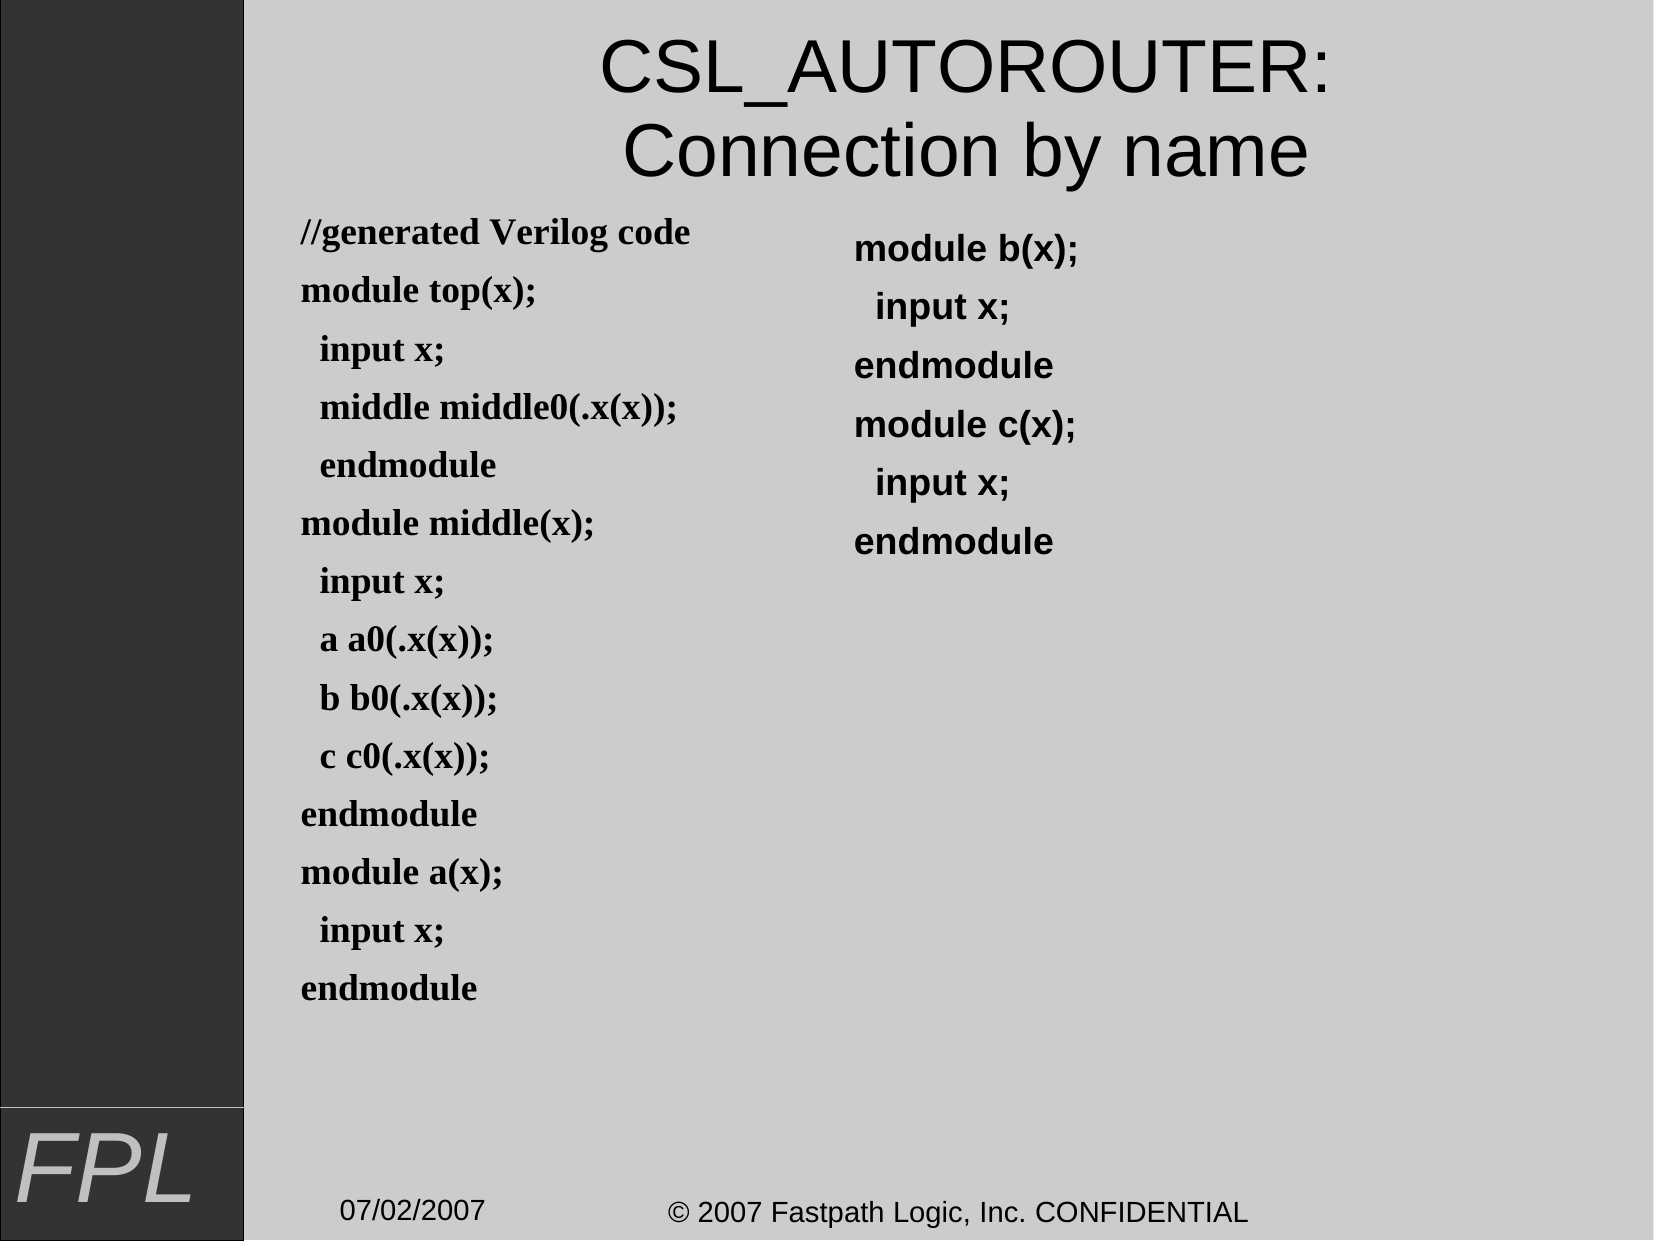

# CSL_AUTOROUTER: Connection by name
//generated Verilog code
module top(x);
 input x;
 middle middle0(.x(x));
 endmodule
module middle(x);
 input x;
 a a0(.x(x));
 b b0(.x(x));
 c c0(.x(x));
endmodule
module a(x);
 input x;
endmodule
module b(x);
 input x;
endmodule
module c(x);
 input x;
endmodule
07/02/2007
© 2007 FASTPATH LOGIC INC.